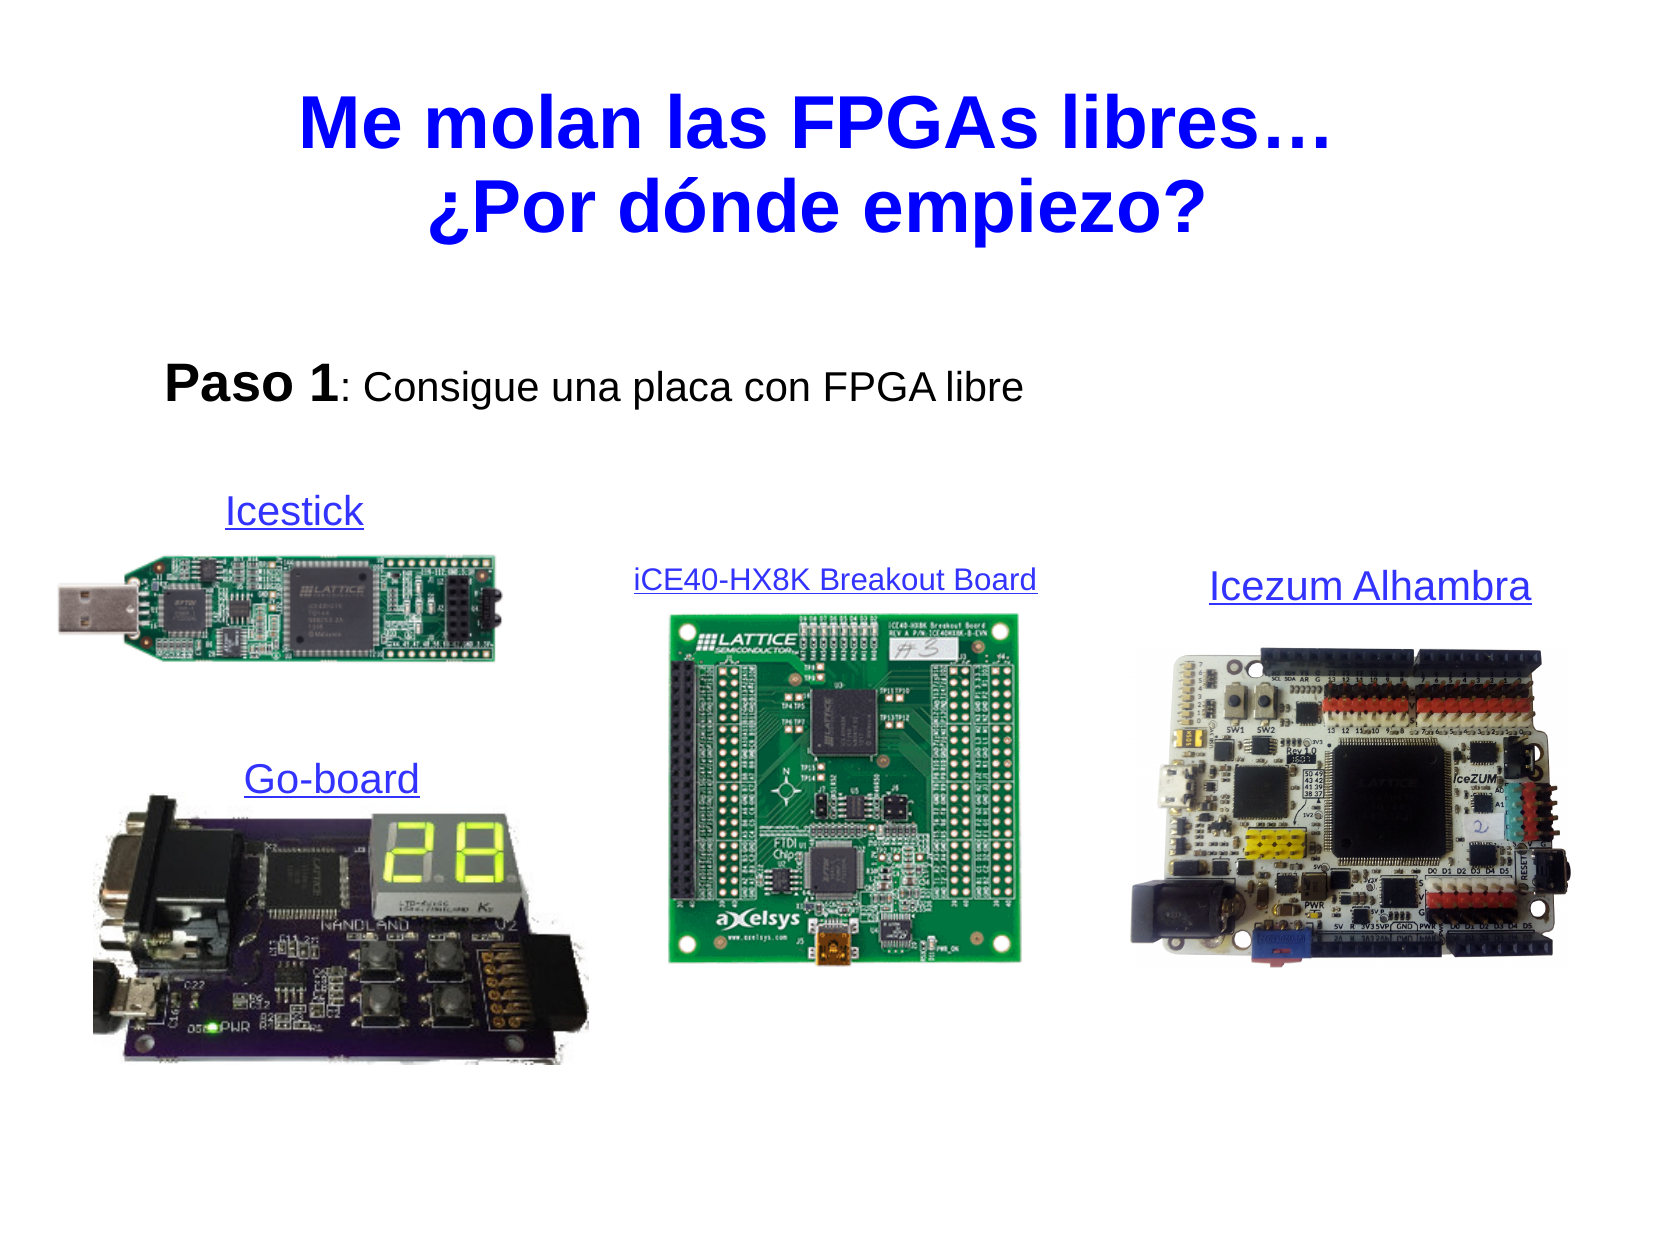

Me molan las FPGAs libres…
¿Por dónde empiezo?
Paso 1: Consigue una placa con FPGA libre
Icestick
iCE40-HX8K Breakout Board
Icezum Alhambra
Go-board